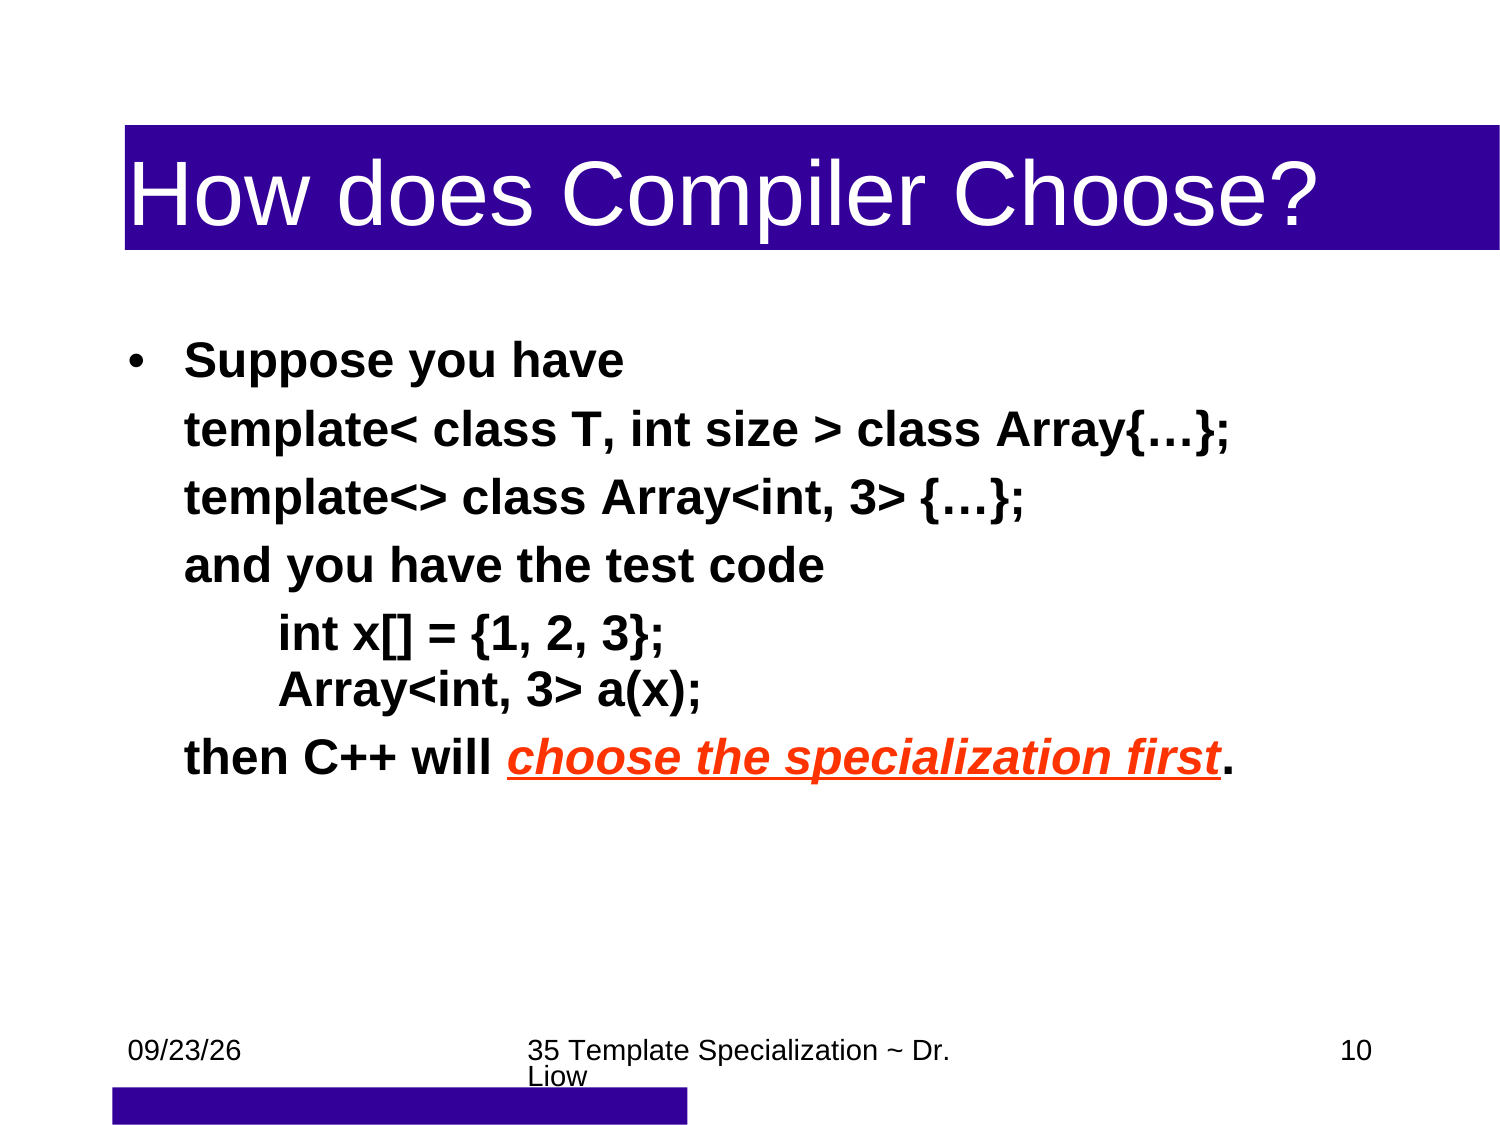

# How does Compiler Choose?
Suppose you have
	template< class T, int size > class Array{…};
	template<> class Array<int, 3> {…};
	and you have the test code
		int x[] = {1, 2, 3};
	Array<int, 3> a(x);
	then C++ will choose the specialization first.
35 Template Specialization ~ Dr. Liow
10